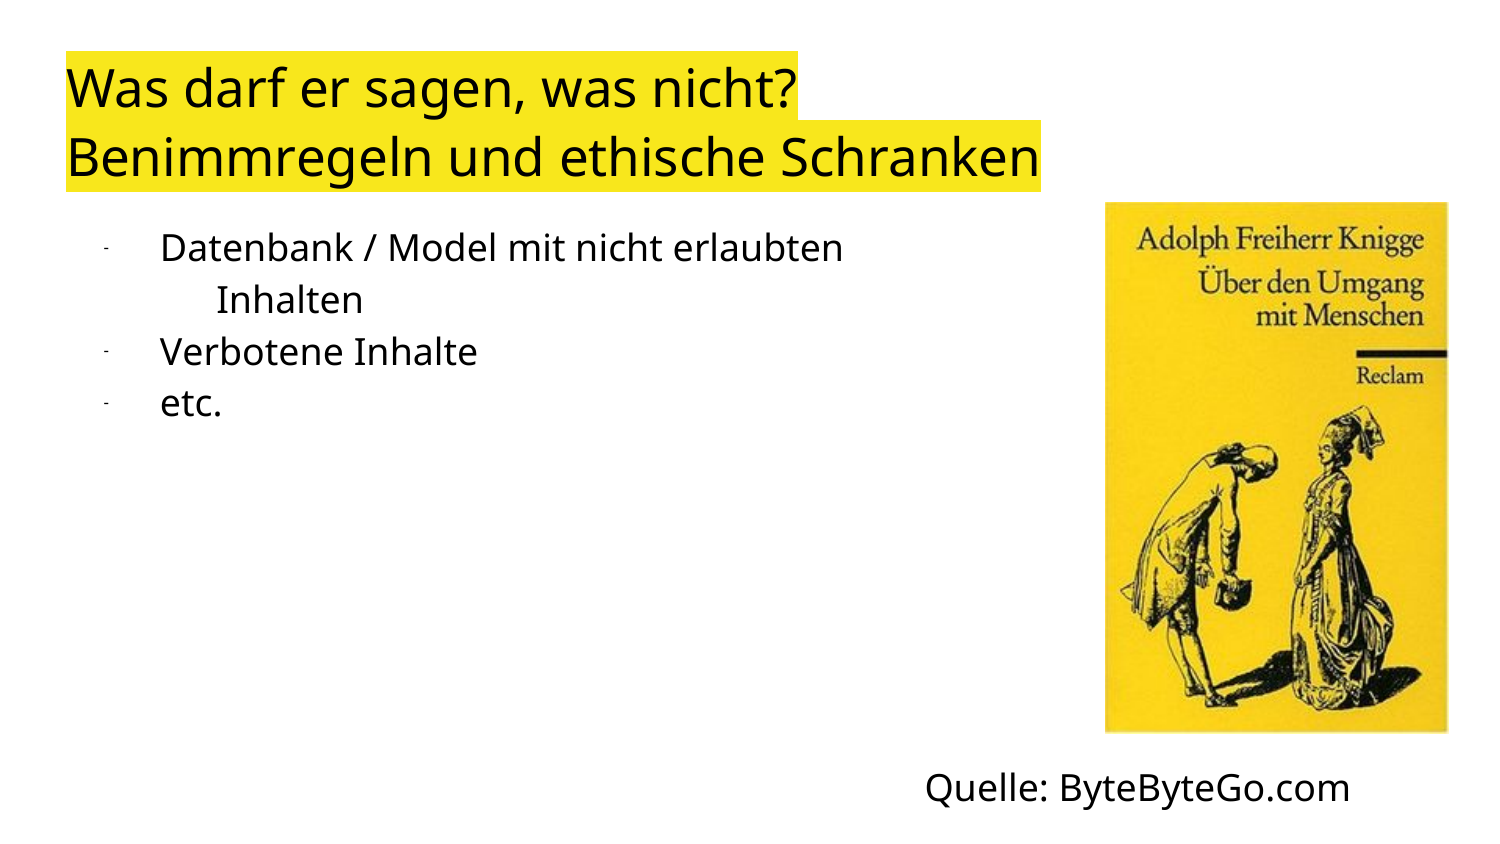

Was darf er sagen, was nicht?
# Benimmregeln und ethische Schranken
Datenbank / Model mit nicht erlaubten Inhalten
Verbotene Inhalte
etc.
Quelle: ByteByteGo.com